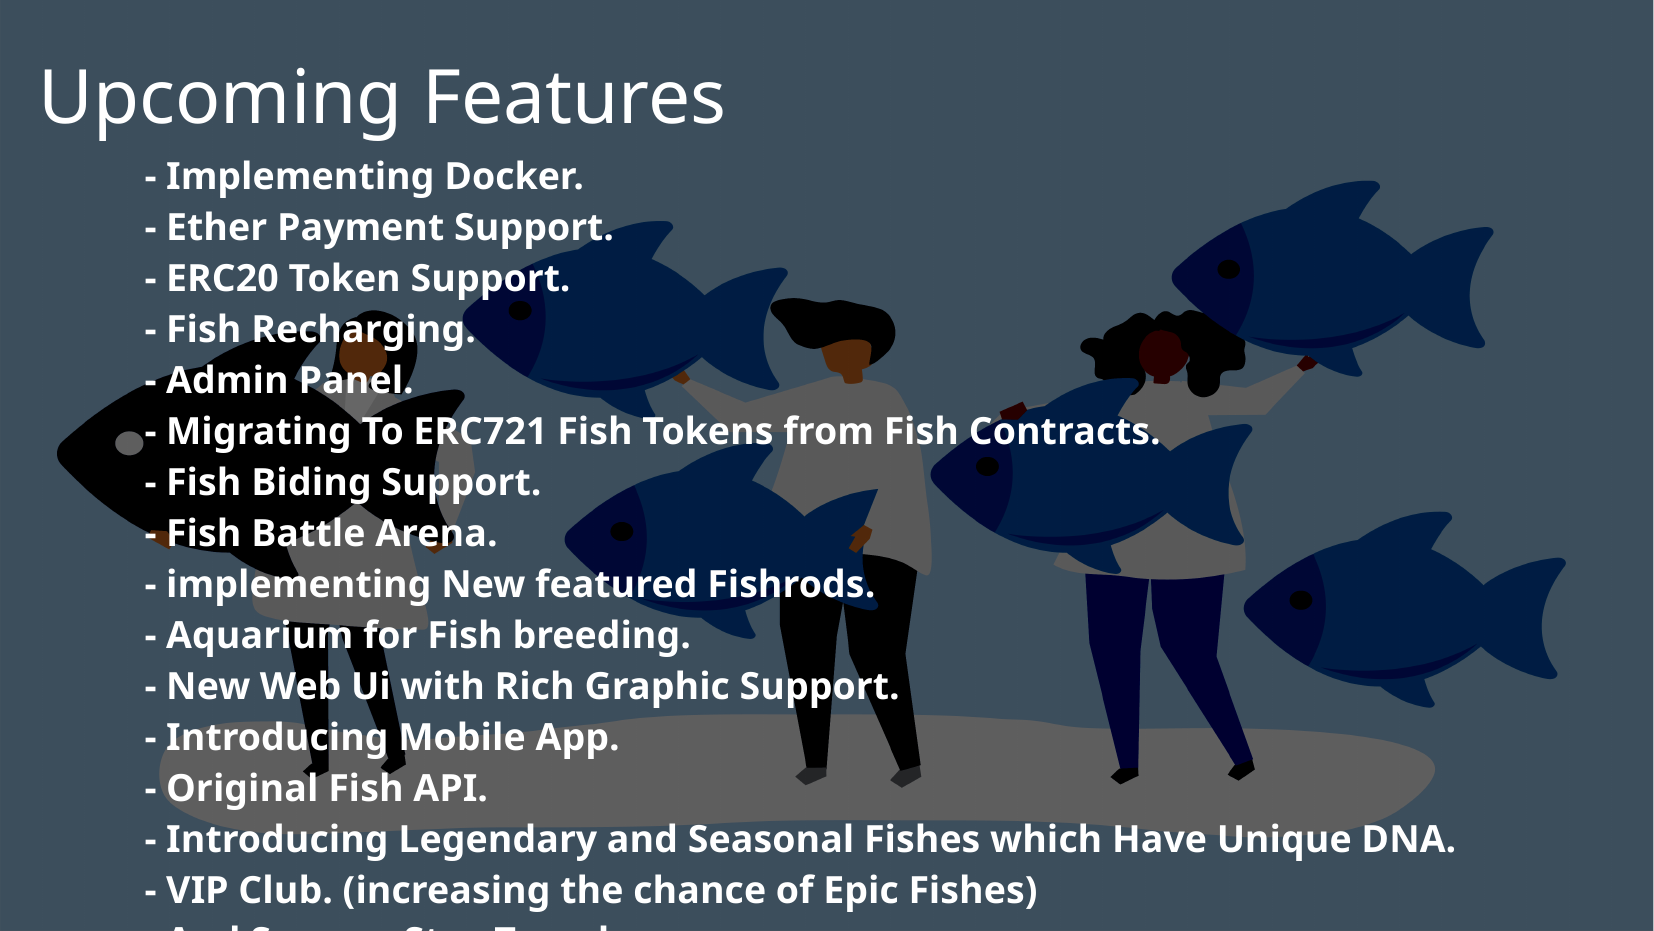

Upcoming Features
- Implementing Docker.
- Ether Payment Support.
- ERC20 Token Support.
- Fish Recharging.
- Admin Panel.
- Migrating To ERC721 Fish Tokens from Fish Contracts.
- Fish Biding Support.
- Fish Battle Arena.
- implementing New featured Fishrods.
- Aquarium for Fish breeding.
- New Web Ui with Rich Graphic Support.
- Introducing Mobile App.
- Original Fish API.
- Introducing Legendary and Seasonal Fishes which Have Unique DNA.
- VIP Club. (increasing the chance of Epic Fishes)
- And So on ... Stay Tuned.........